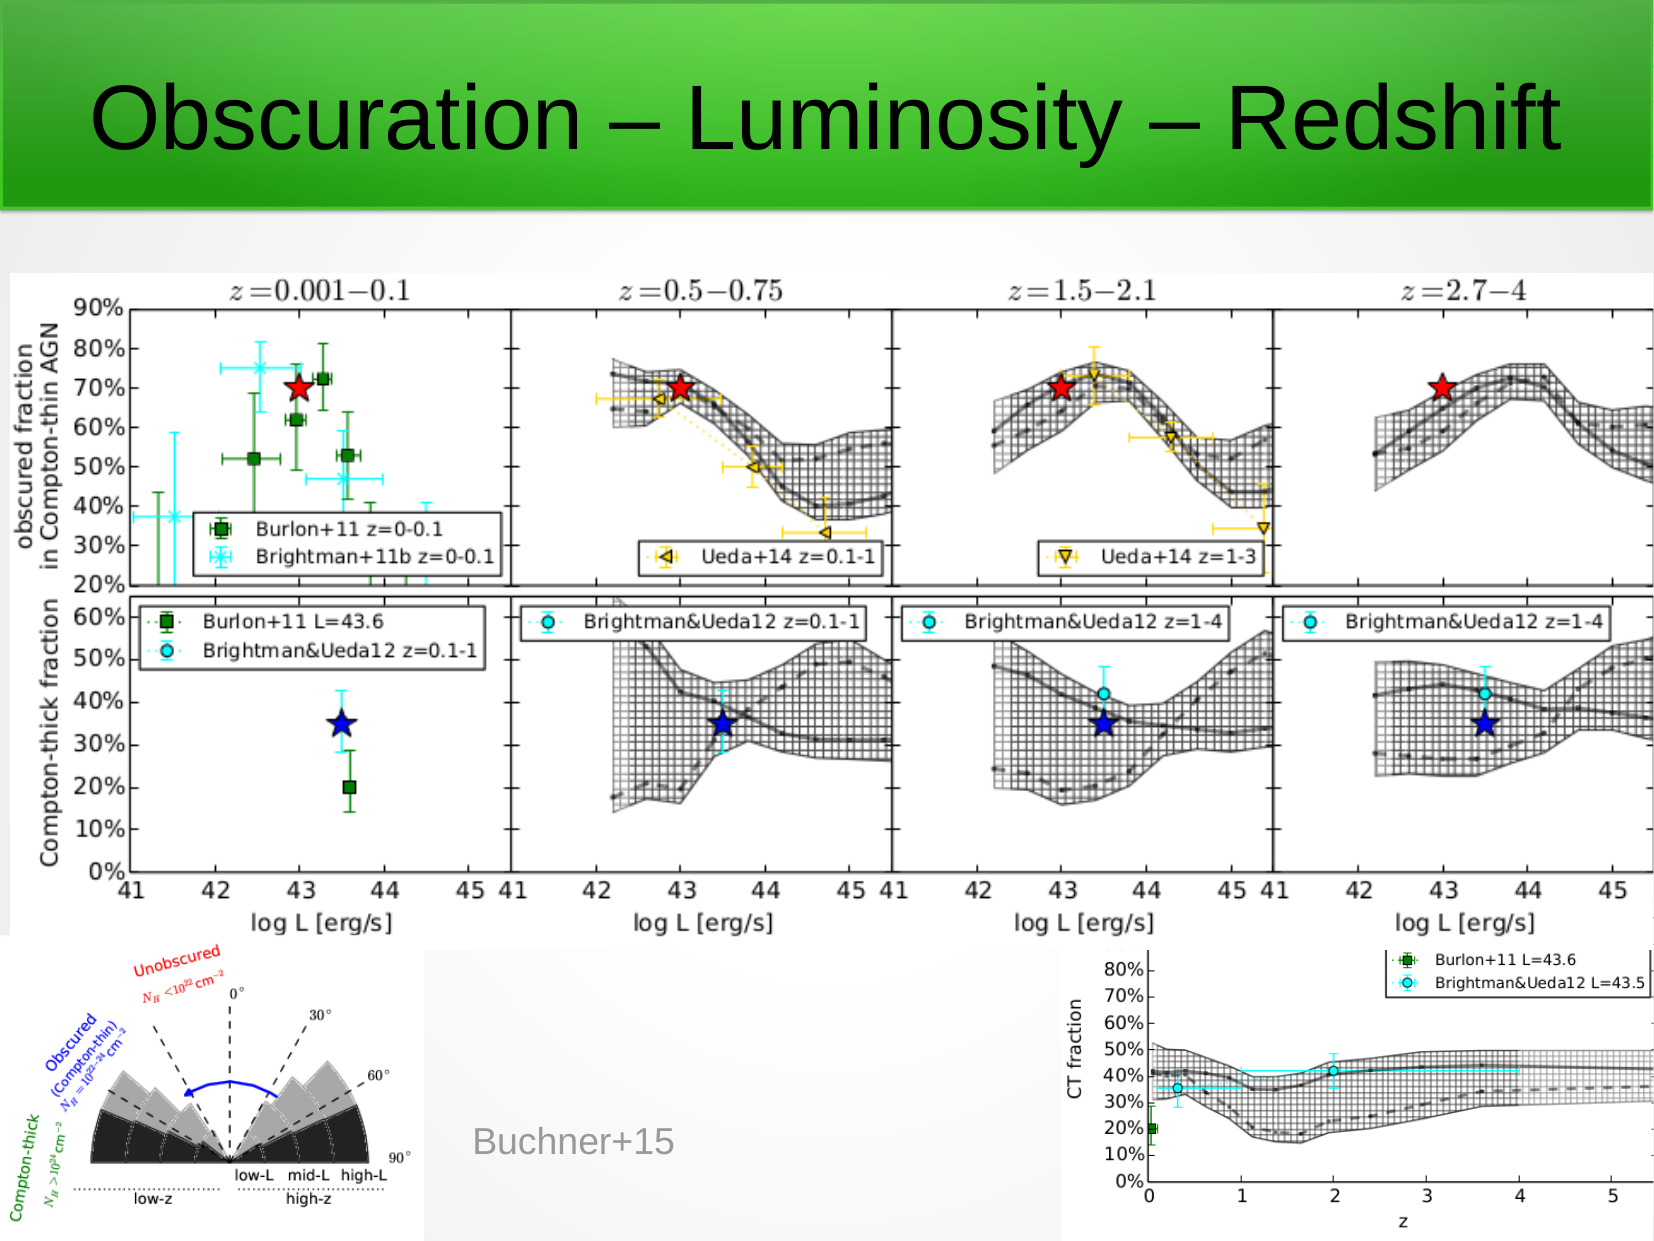

# Obscuration – Luminosity – Redshift
Buchner+15